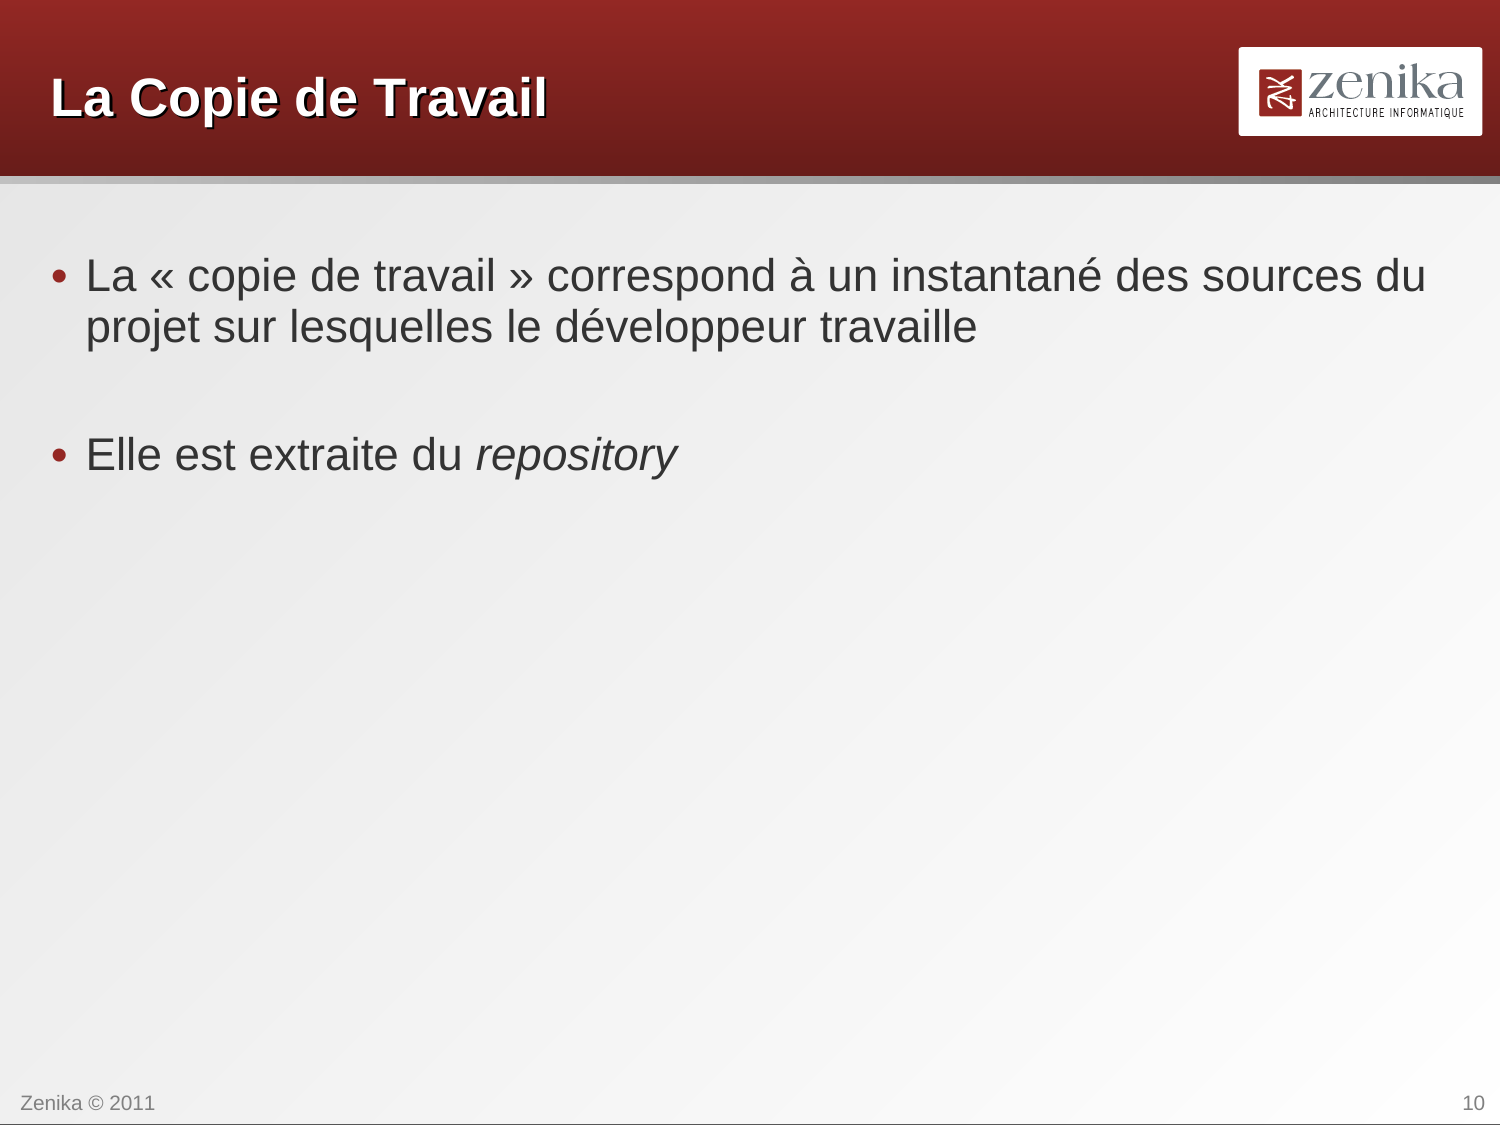

# La Copie de Travail
La « copie de travail » correspond à un instantané des sources du projet sur lesquelles le développeur travaille
Elle est extraite du repository